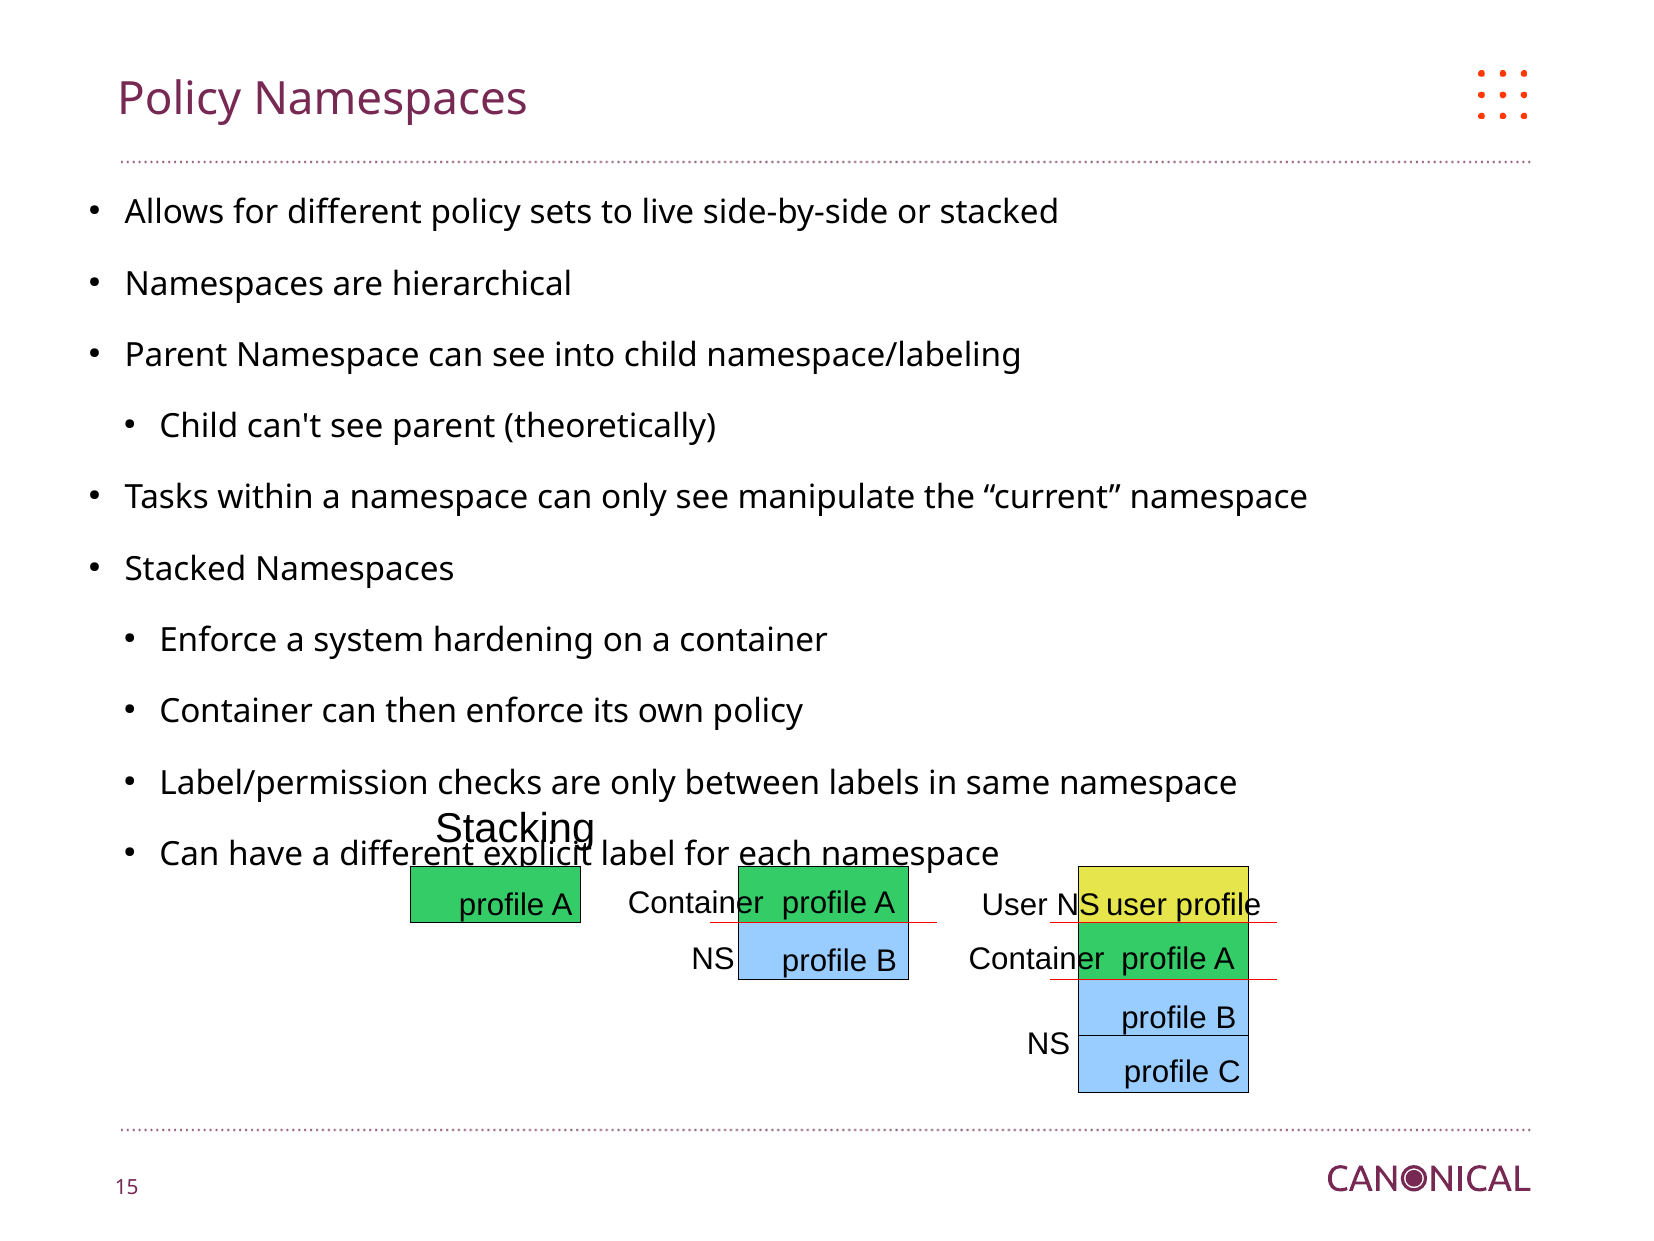

# Policy Namespaces
Allows for different policy sets to live side-by-side or stacked
Namespaces are hierarchical
Parent Namespace can see into child namespace/labeling
Child can't see parent (theoretically)
Tasks within a namespace can only see manipulate the “current” namespace
Stacked Namespaces
Enforce a system hardening on a container
Container can then enforce its own policy
Label/permission checks are only between labels in same namespace
Can have a different explicit label for each namespace
Stacking
Container
profile A
profile A
User NS
user profile
NS
Container
profile A
profile B
profile B
NS
profile C